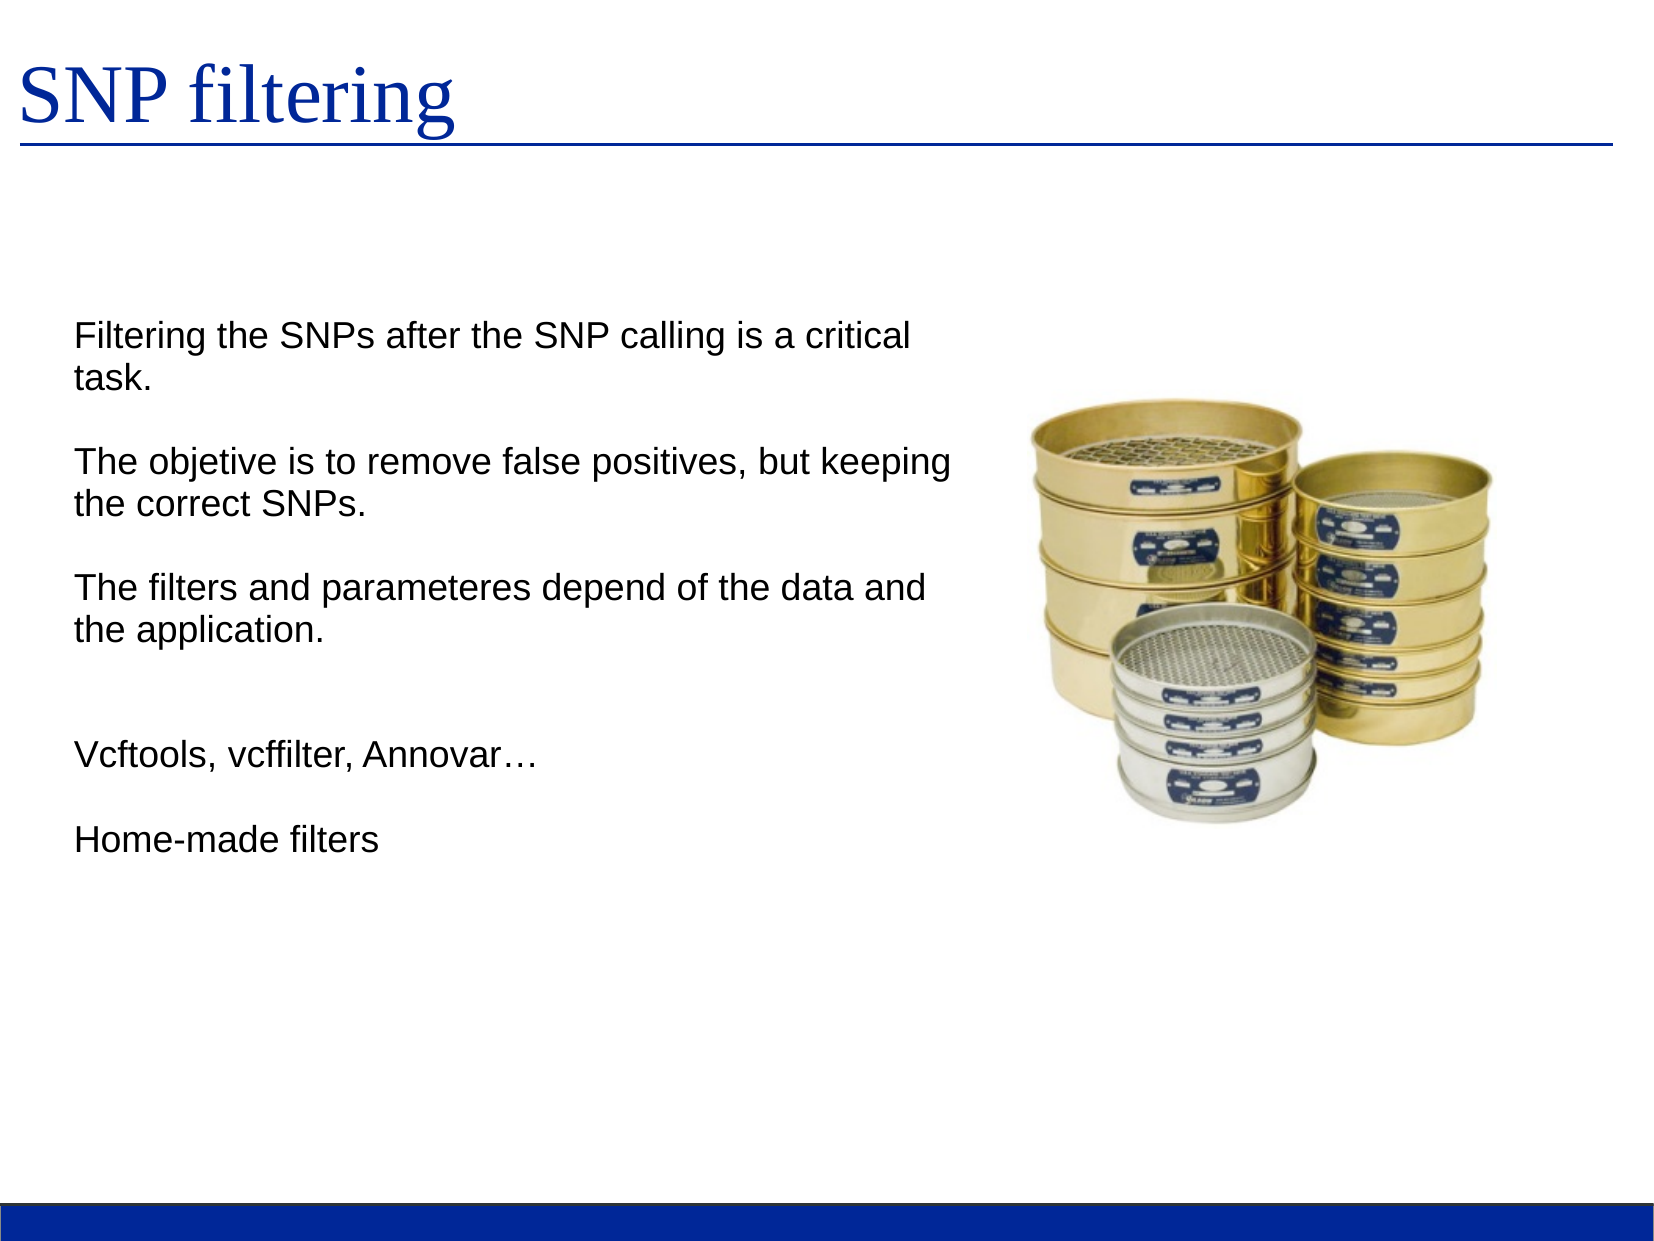

# SNP filtering
Filtering the SNPs after the SNP calling is a critical task.
The objetive is to remove false positives, but keeping the correct SNPs.
The filters and parameteres depend of the data and the application.
Vcftools, vcffilter, Annovar…
Home-made filters